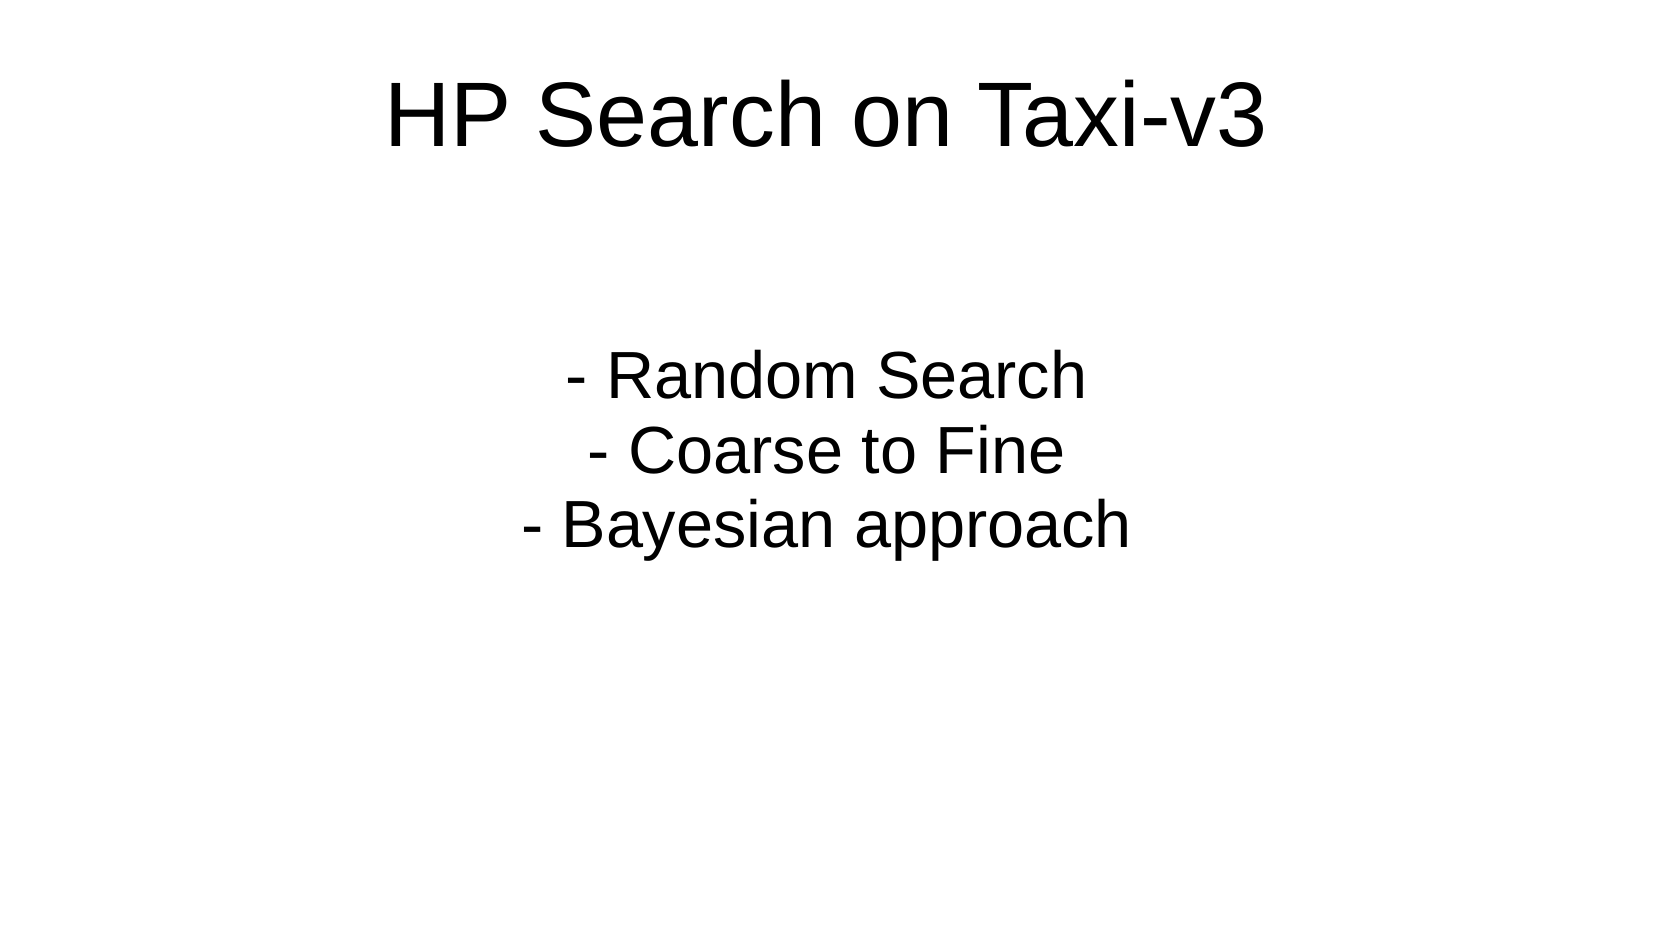

# HP Search on Taxi-v3
- Random Search
- Coarse to Fine
- Bayesian approach